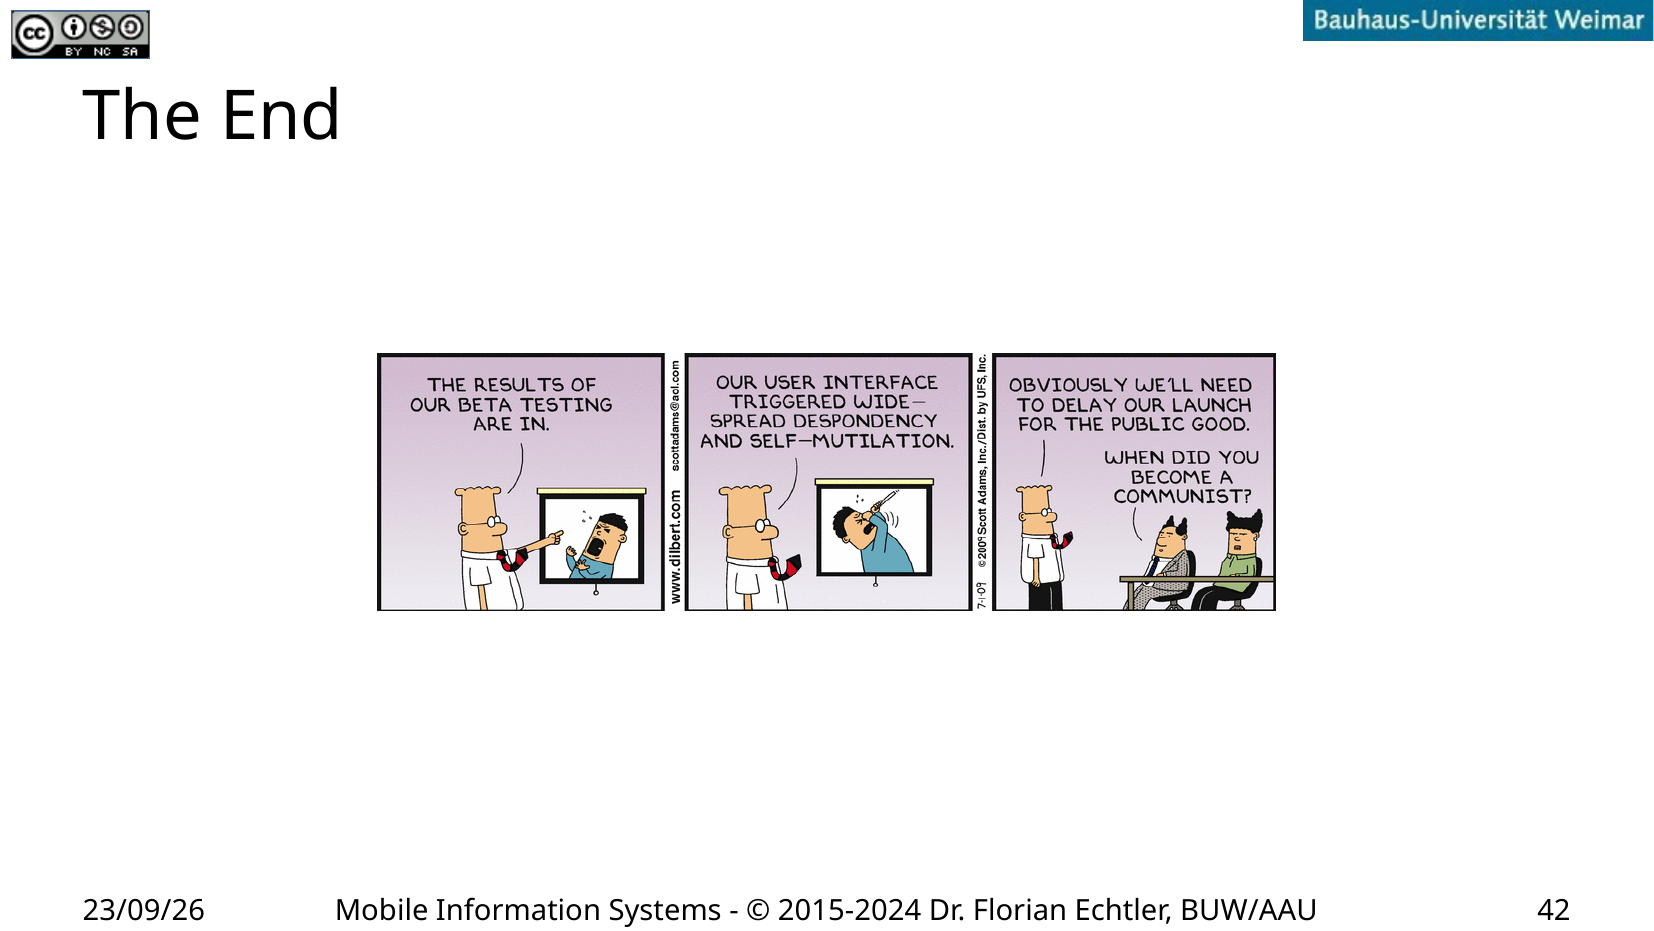

# The End
Mobile Information Systems - © 2015-2024 Dr. Florian Echtler, BUW/AAU
42